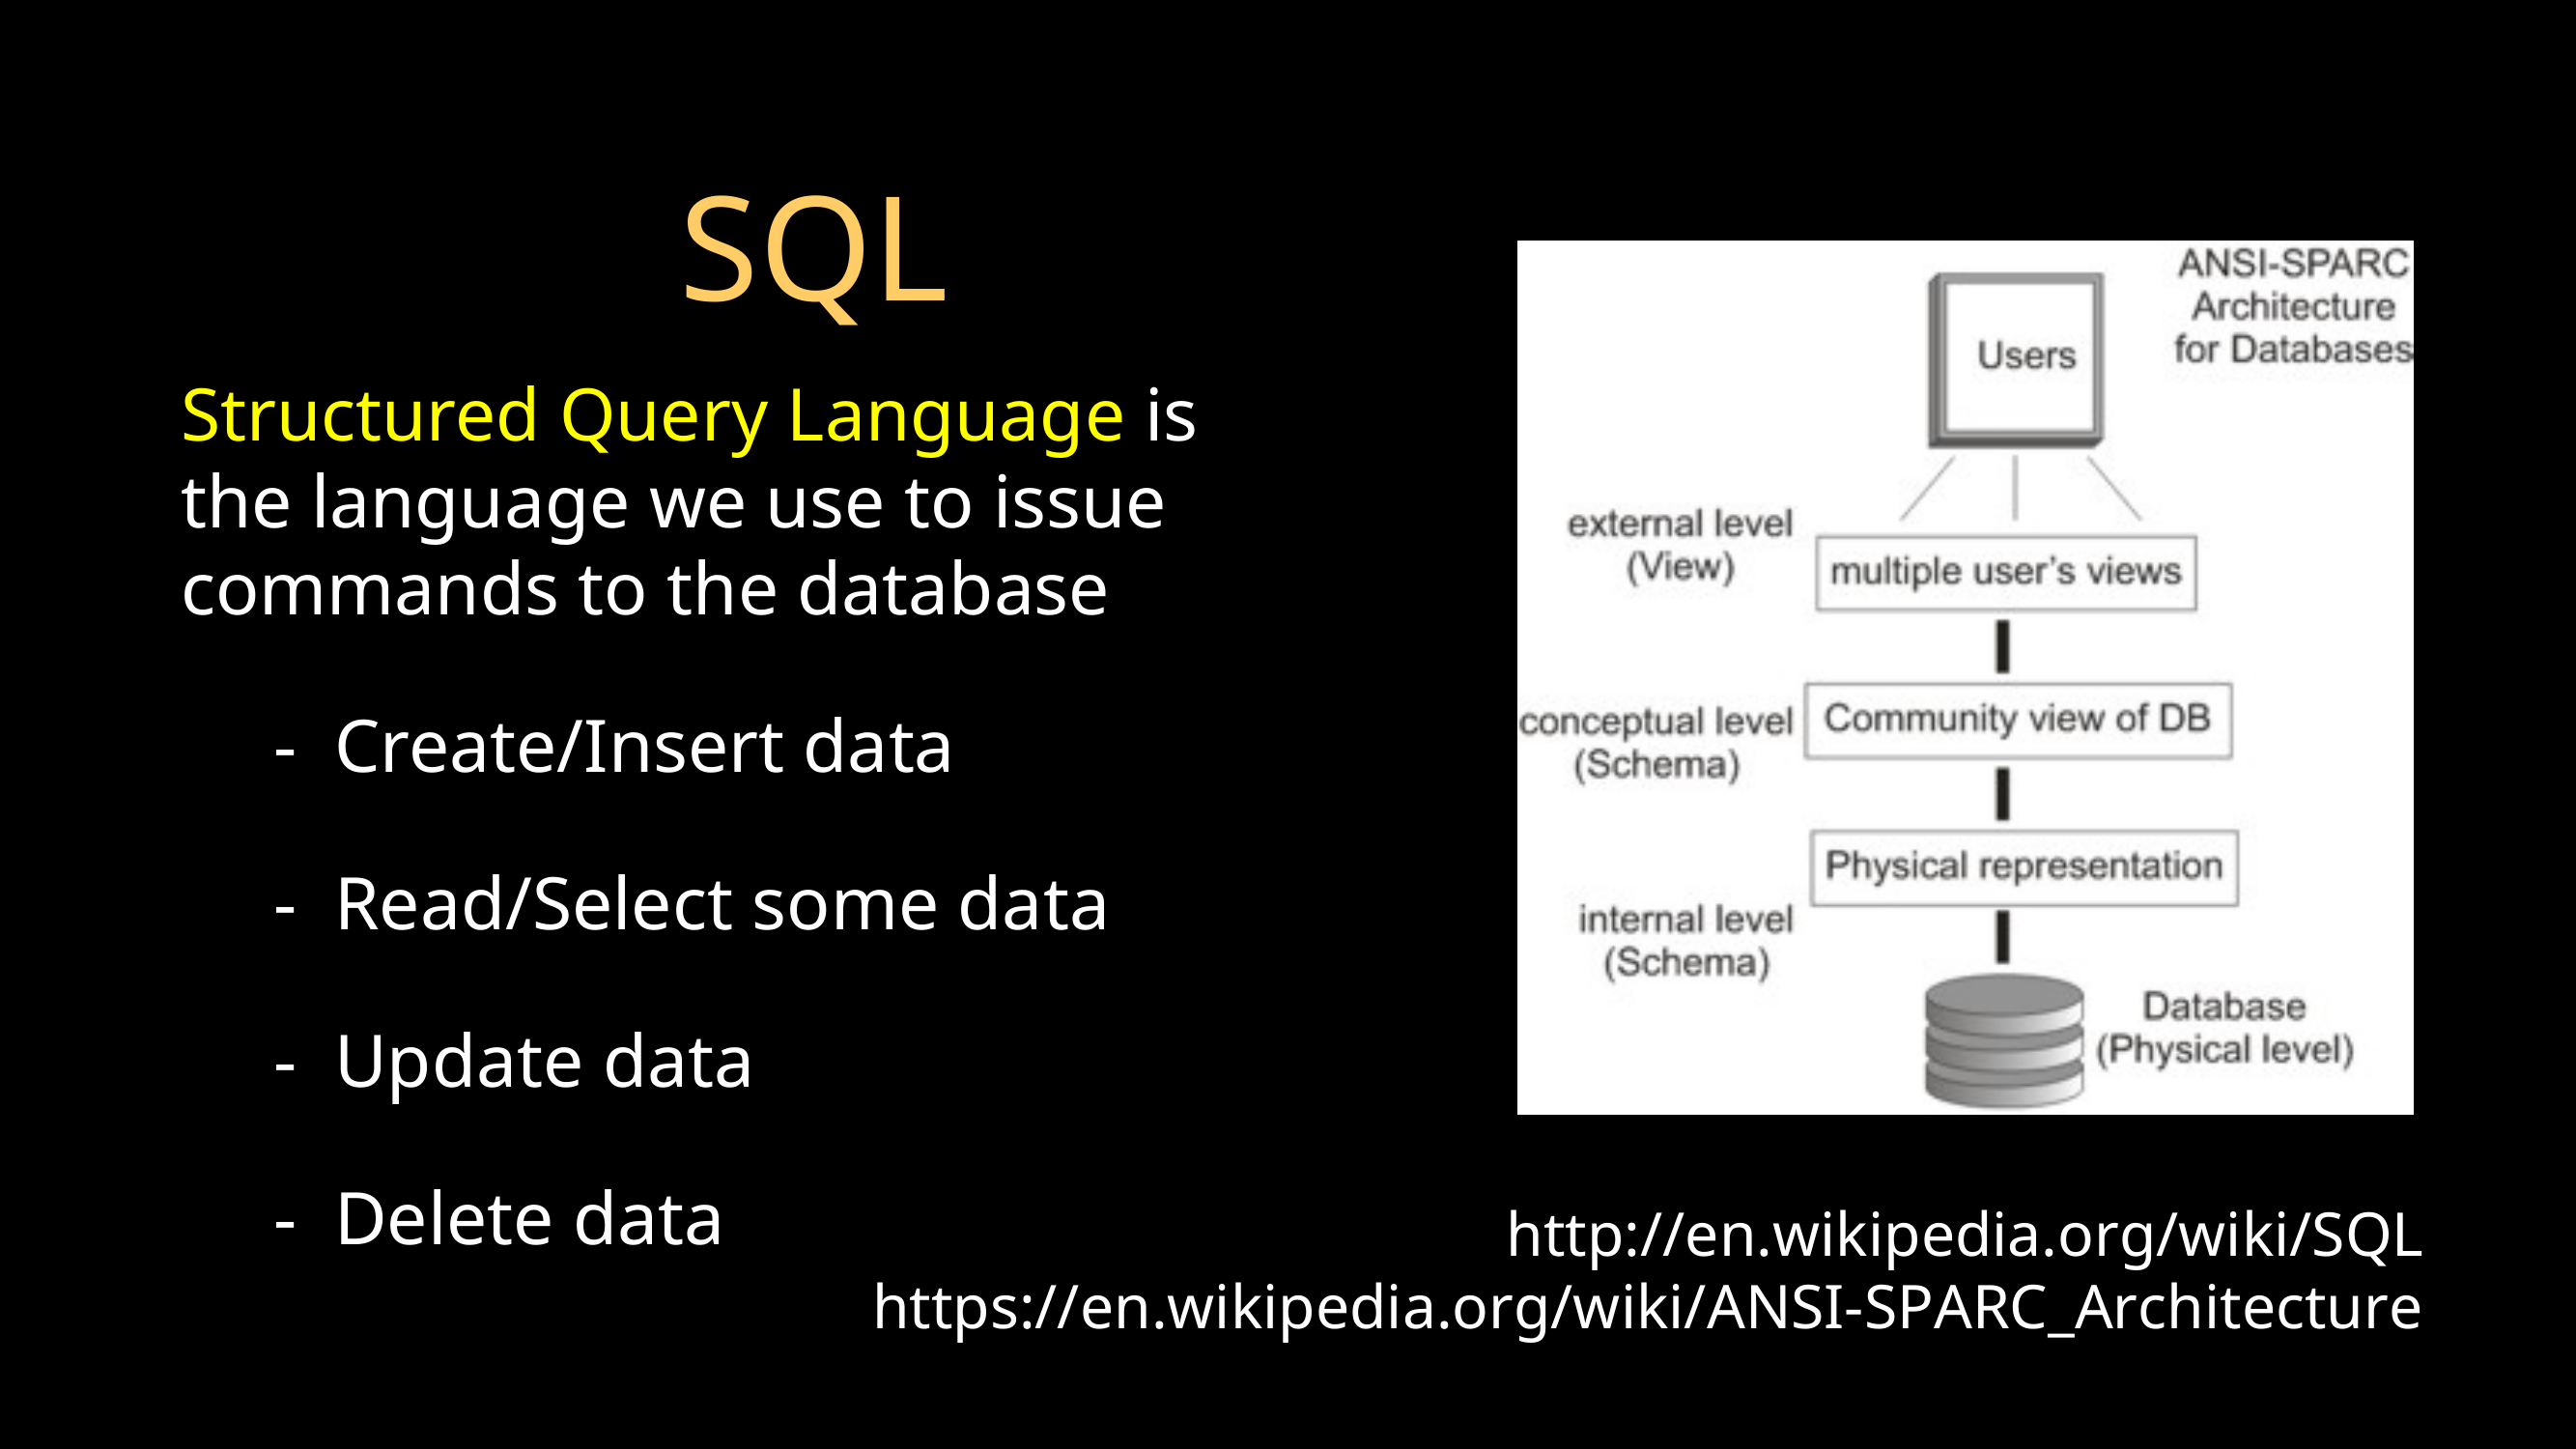

# SQL
Structured Query Language is the language we use to issue commands to the database
- Create/Insert data
- Read/Select some data
- Update data
- Delete data
http://en.wikipedia.org/wiki/SQL
https://en.wikipedia.org/wiki/ANSI-SPARC_Architecture